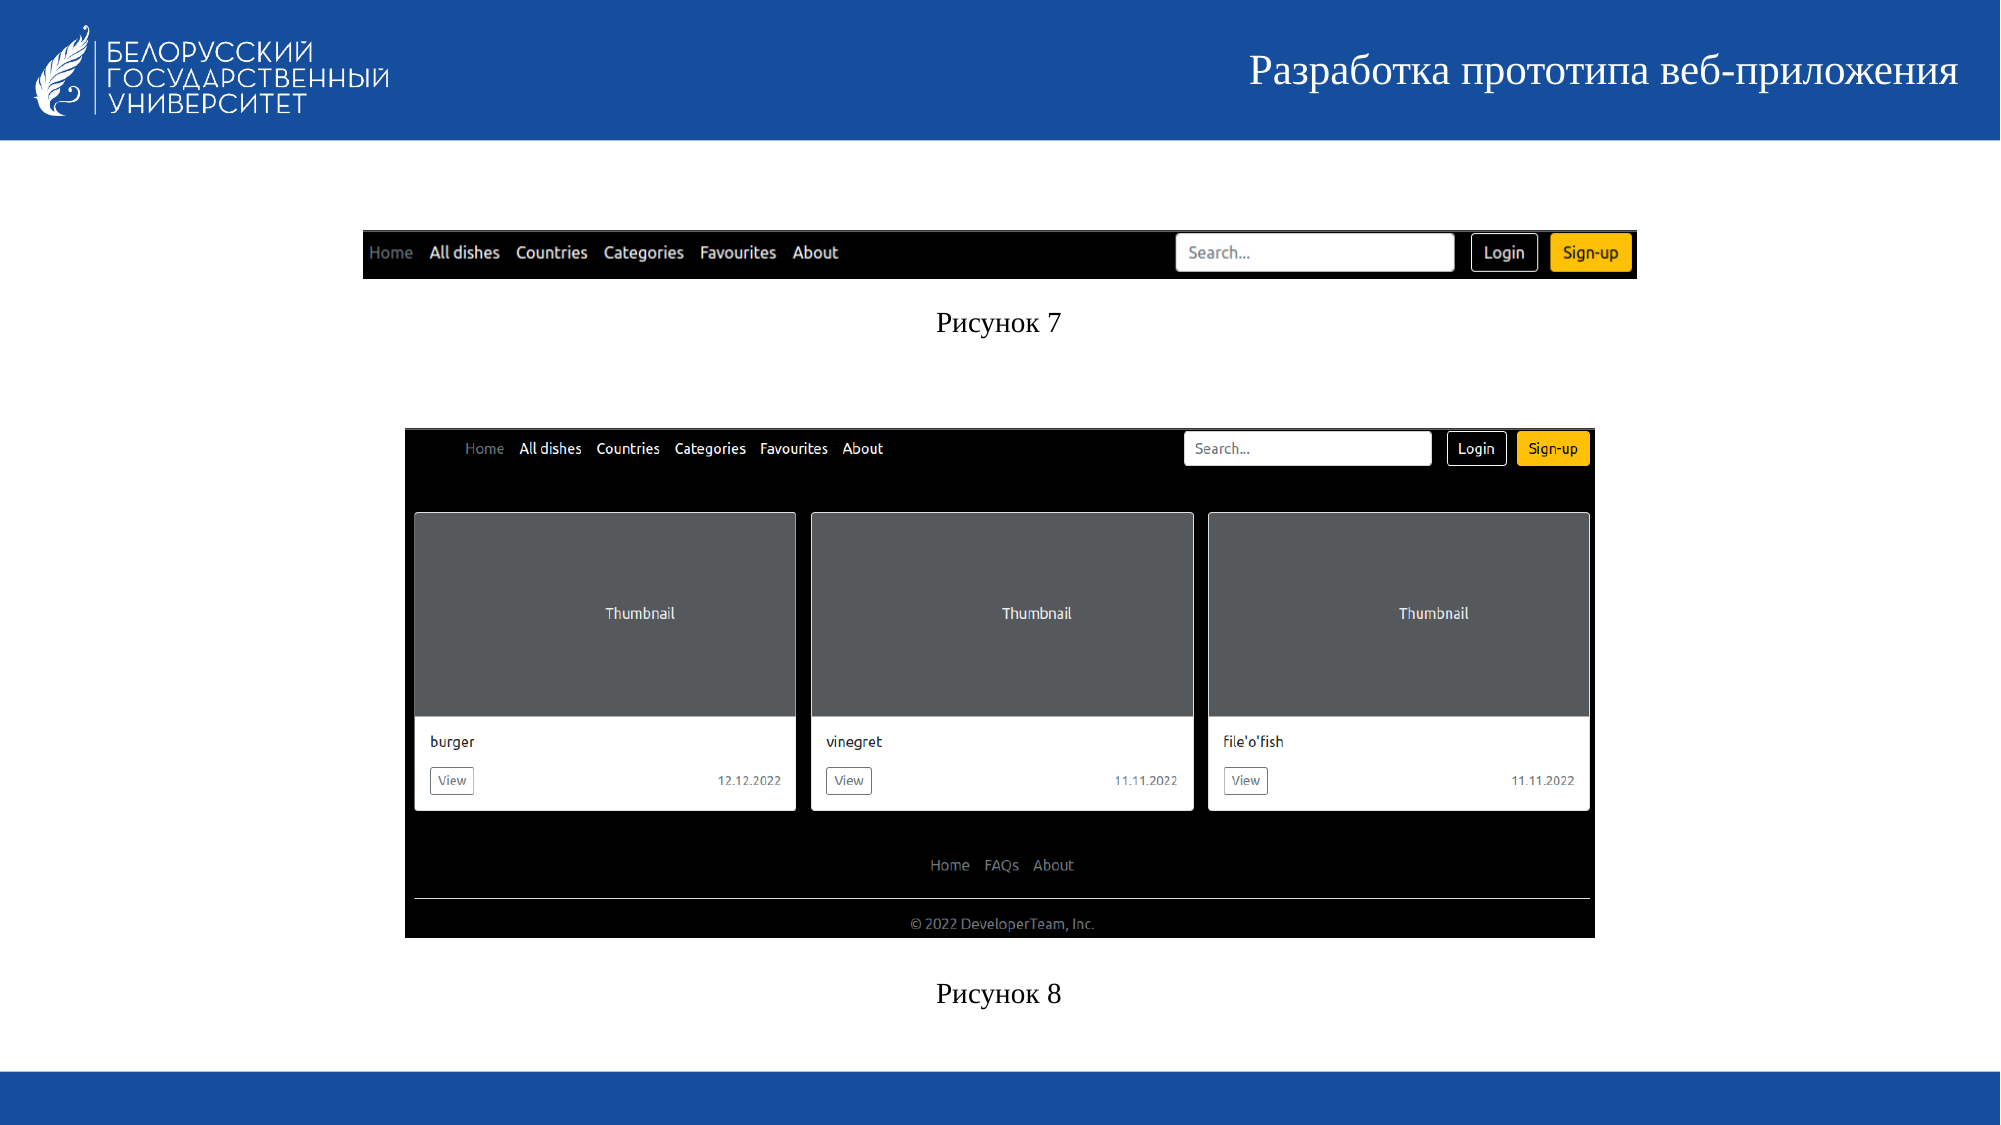

# Разработка прототипа веб-приложения
Рисунок 7
Рисунок 8